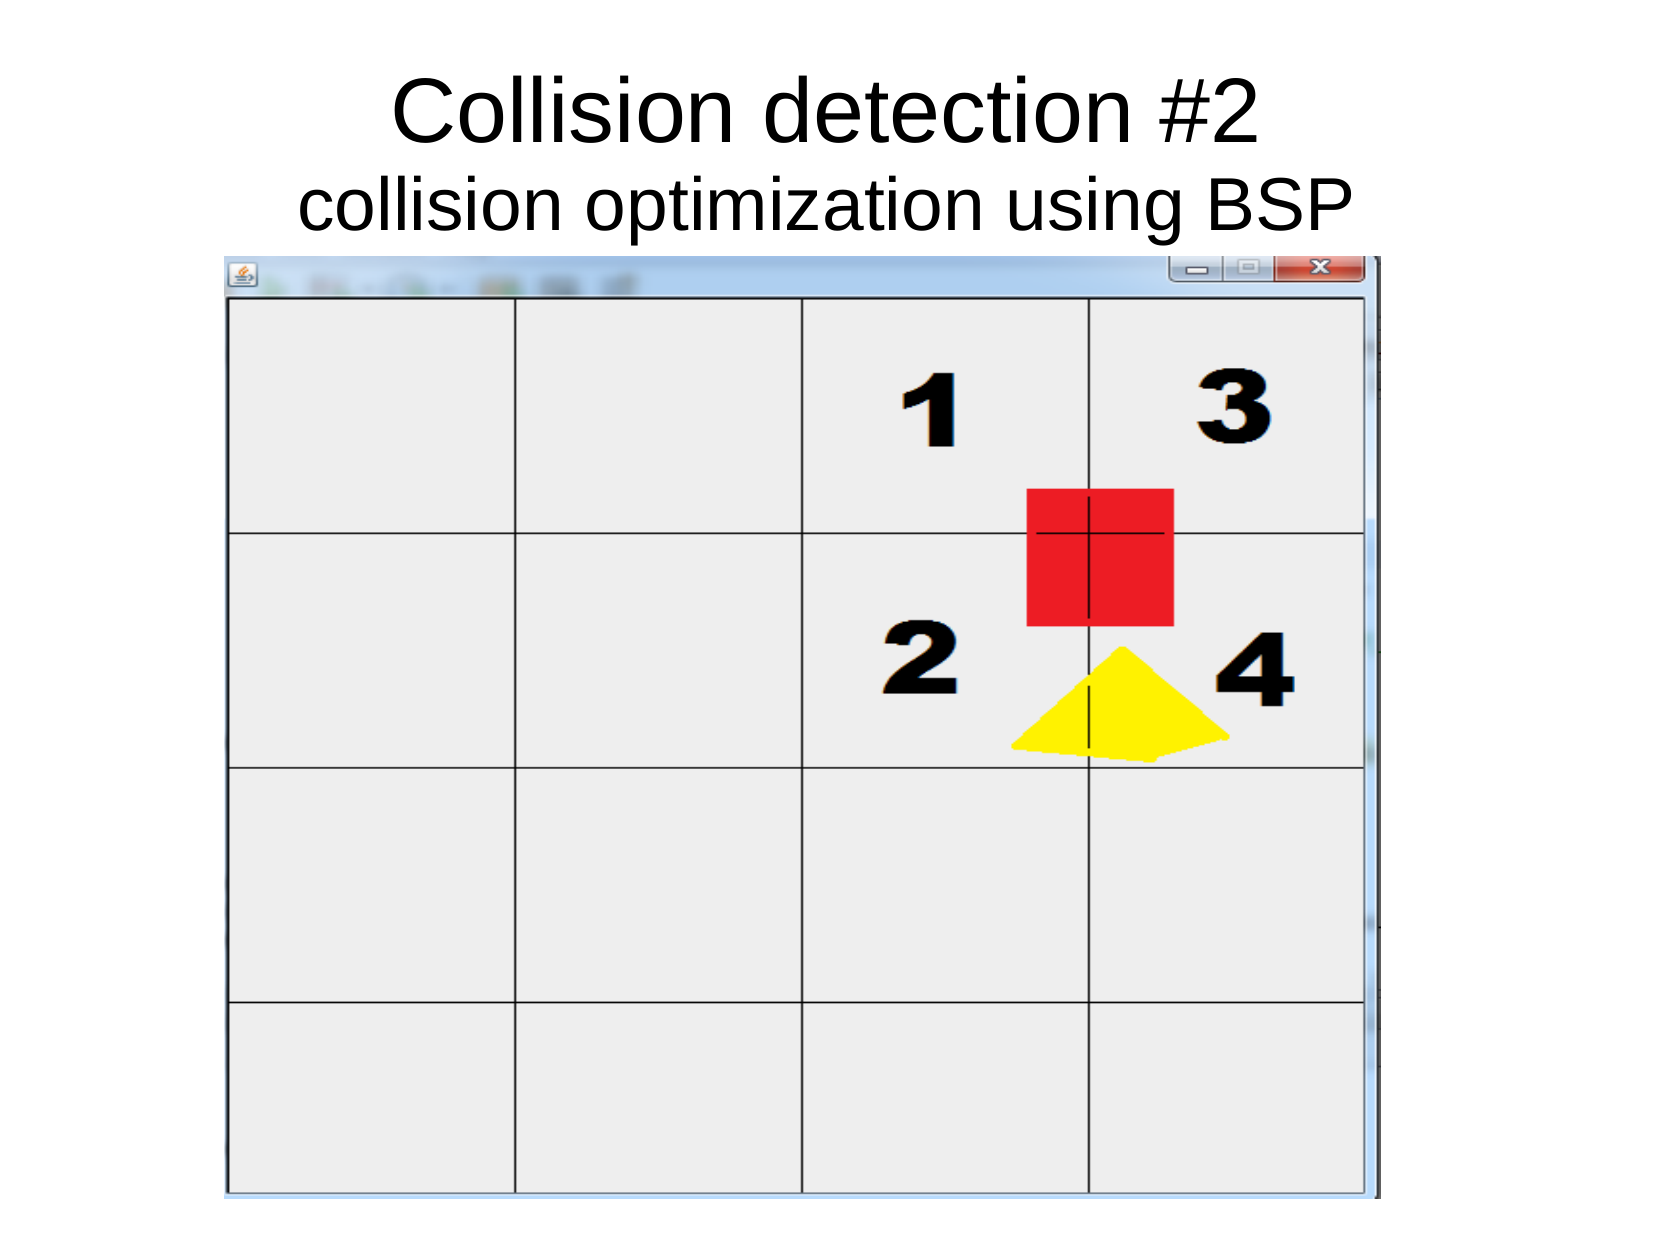

# Collision detection #2 collision optimization using BSP